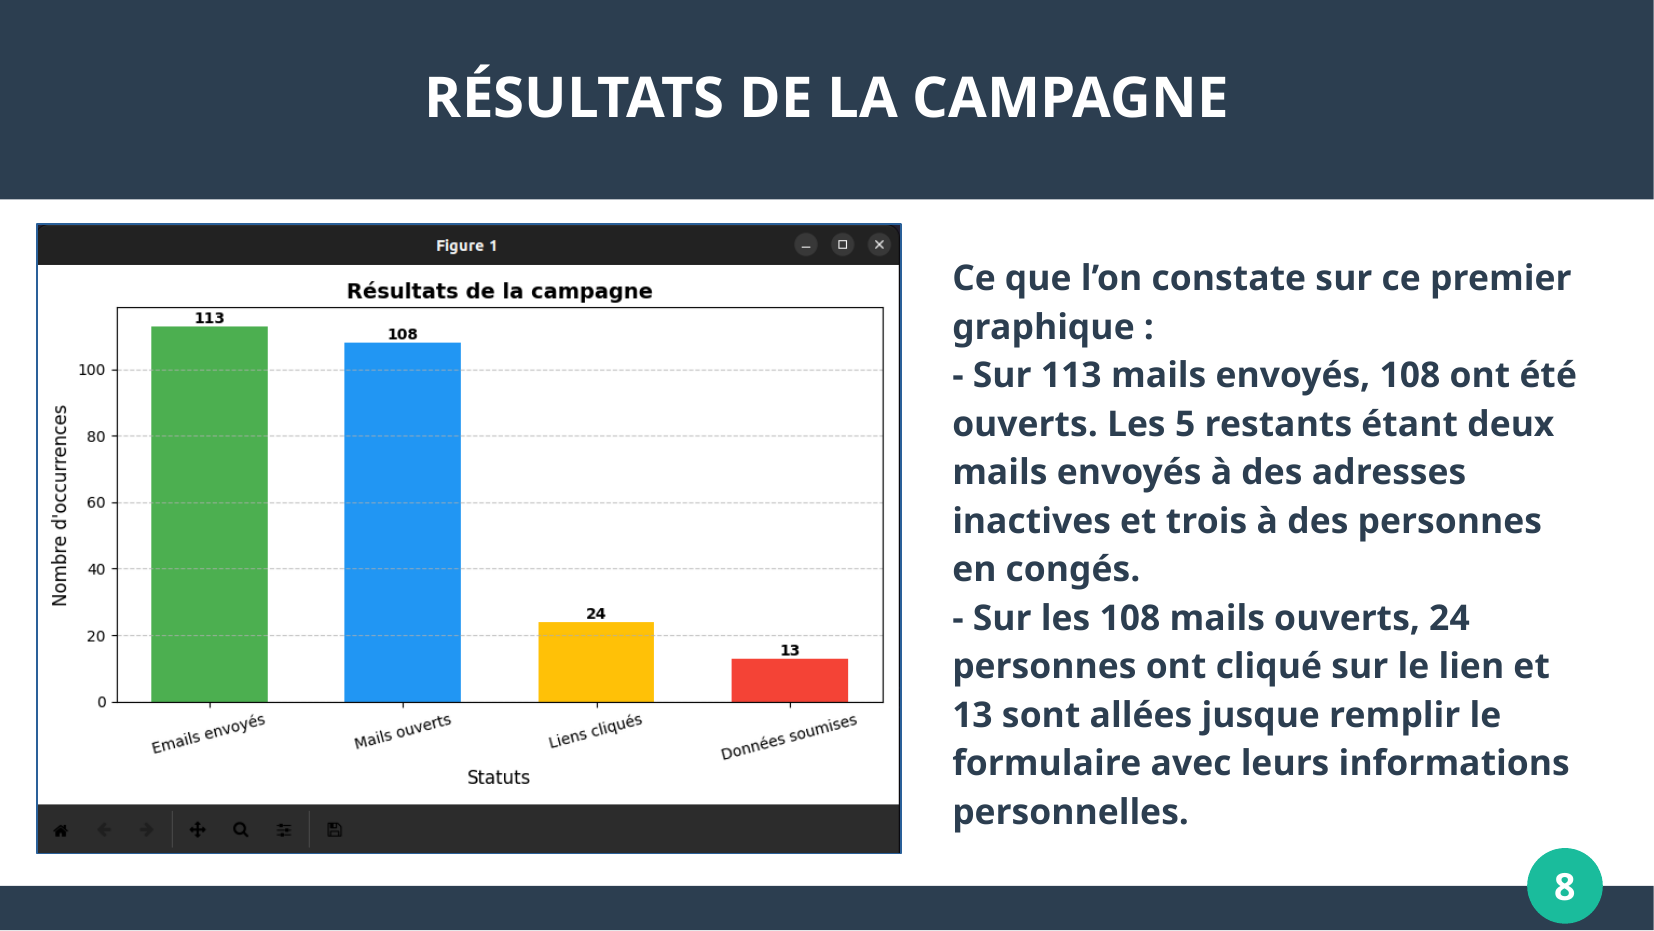

# RÉSULTATS DE LA CAMPAGNE
Ce que l’on constate sur ce premier graphique :
- Sur 113 mails envoyés, 108 ont été ouverts. Les 5 restants étant deux mails envoyés à des adresses inactives et trois à des personnes en congés.
- Sur les 108 mails ouverts, 24 personnes ont cliqué sur le lien et 13 sont allées jusque remplir le formulaire avec leurs informations personnelles.